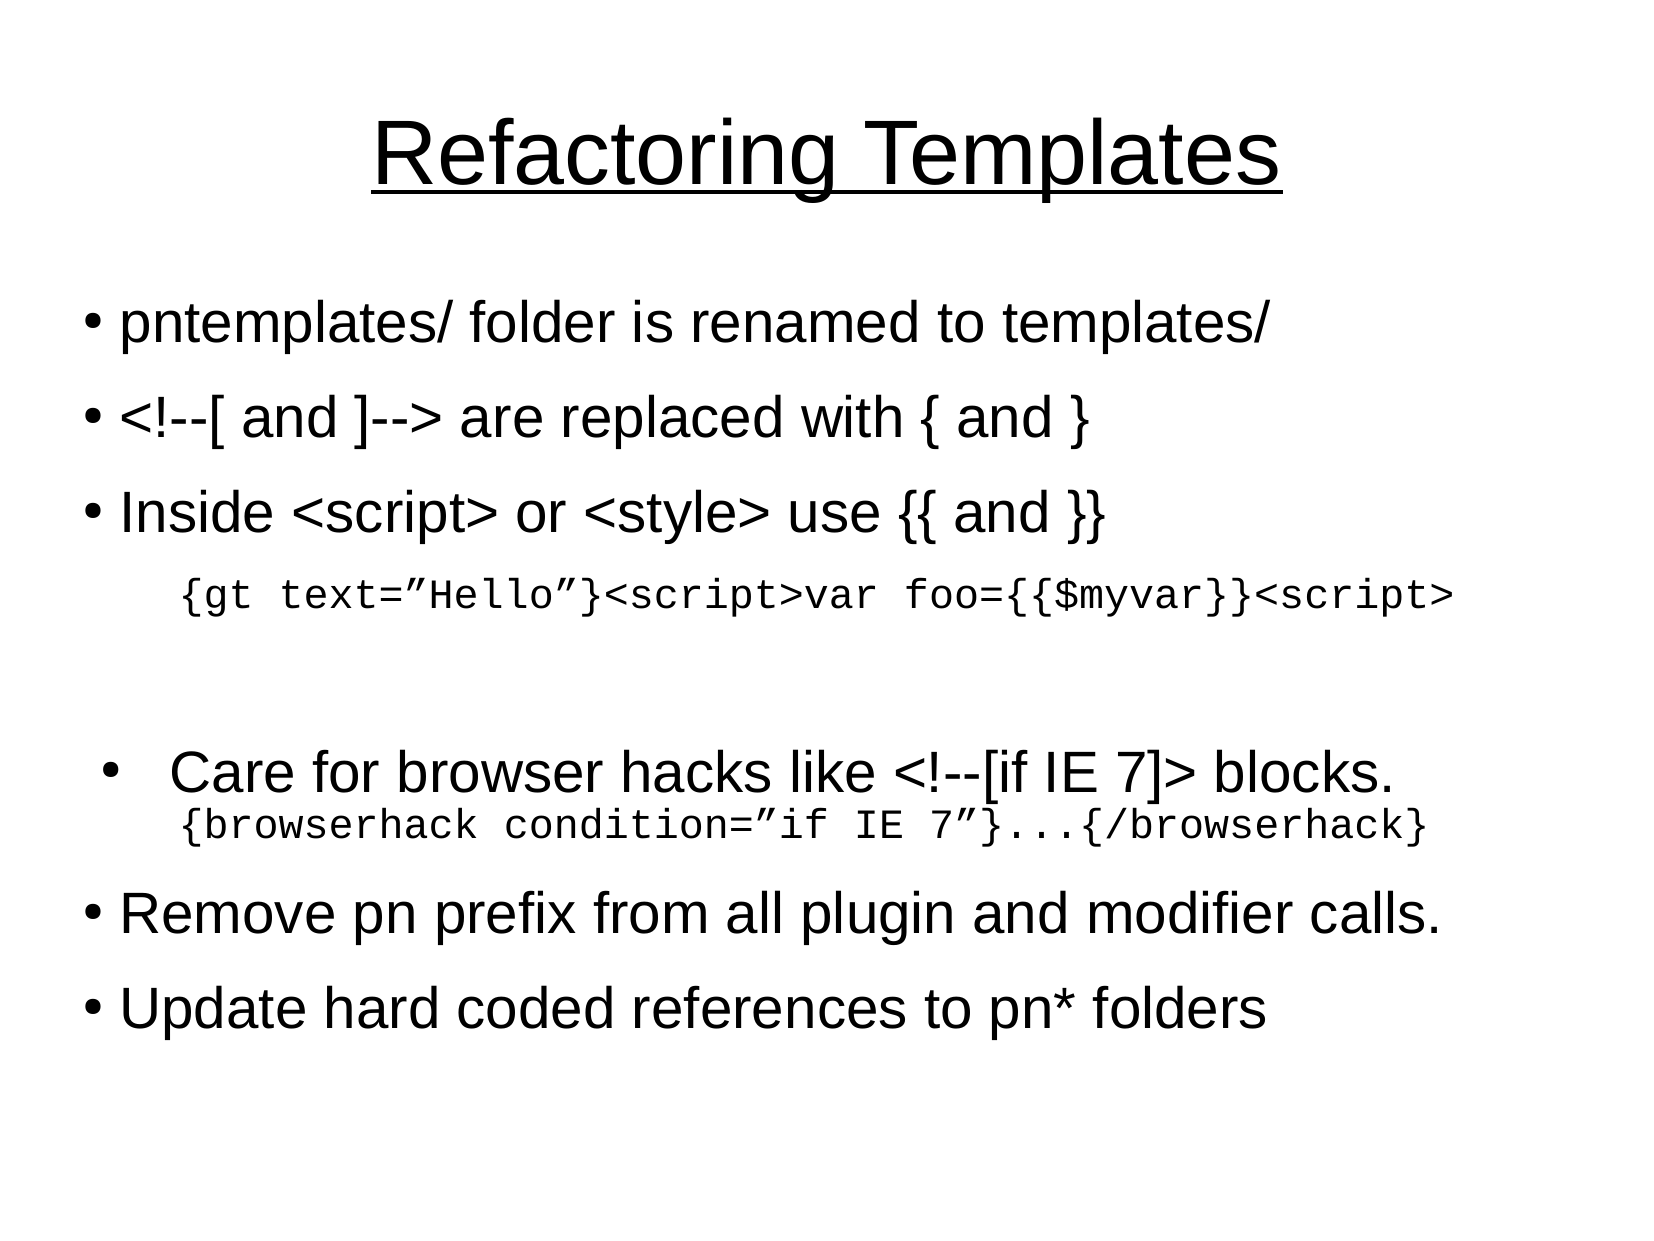

# Refactoring Templates
 pntemplates/ folder is renamed to templates/
 <!--[ and ]--> are replaced with { and }
 Inside <script> or <style> use {{ and }}
 {gt text=”Hello”}<script>var foo={{$myvar}}<script>
 Care for browser hacks like <!--[if IE 7]> blocks.
 {browserhack condition=”if IE 7”}...{/browserhack}
 Remove pn prefix from all plugin and modifier calls.
 Update hard coded references to pn* folders